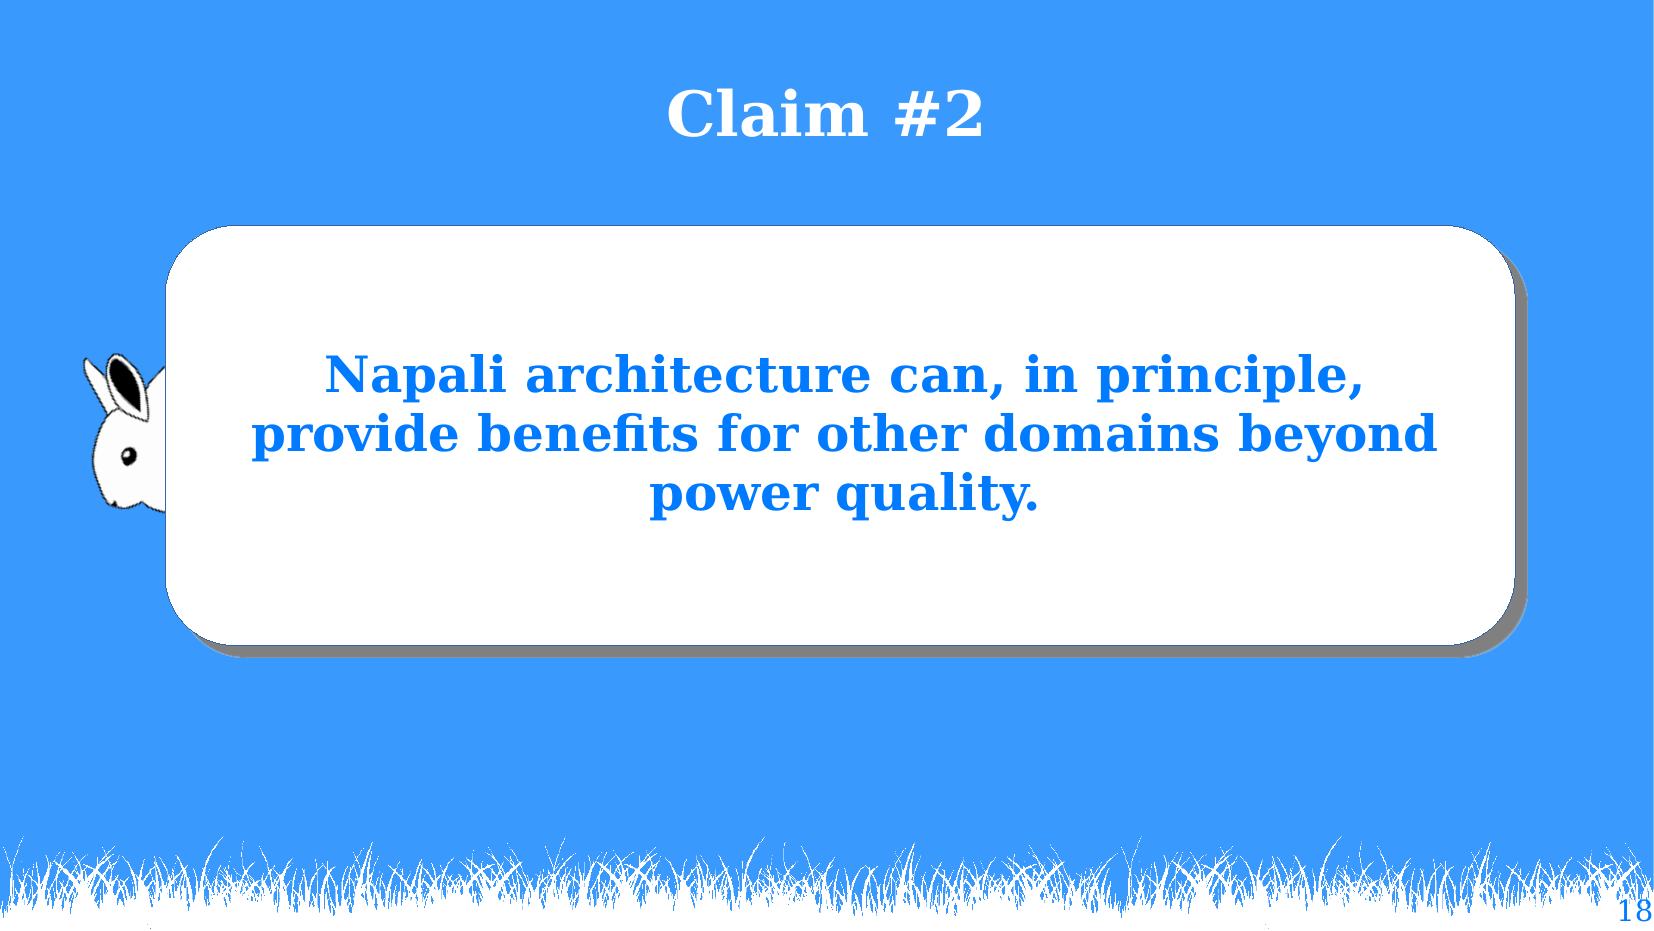

# Claim #2
Napali architecture can, in principle, provide benefits for other domains beyond power quality.
18